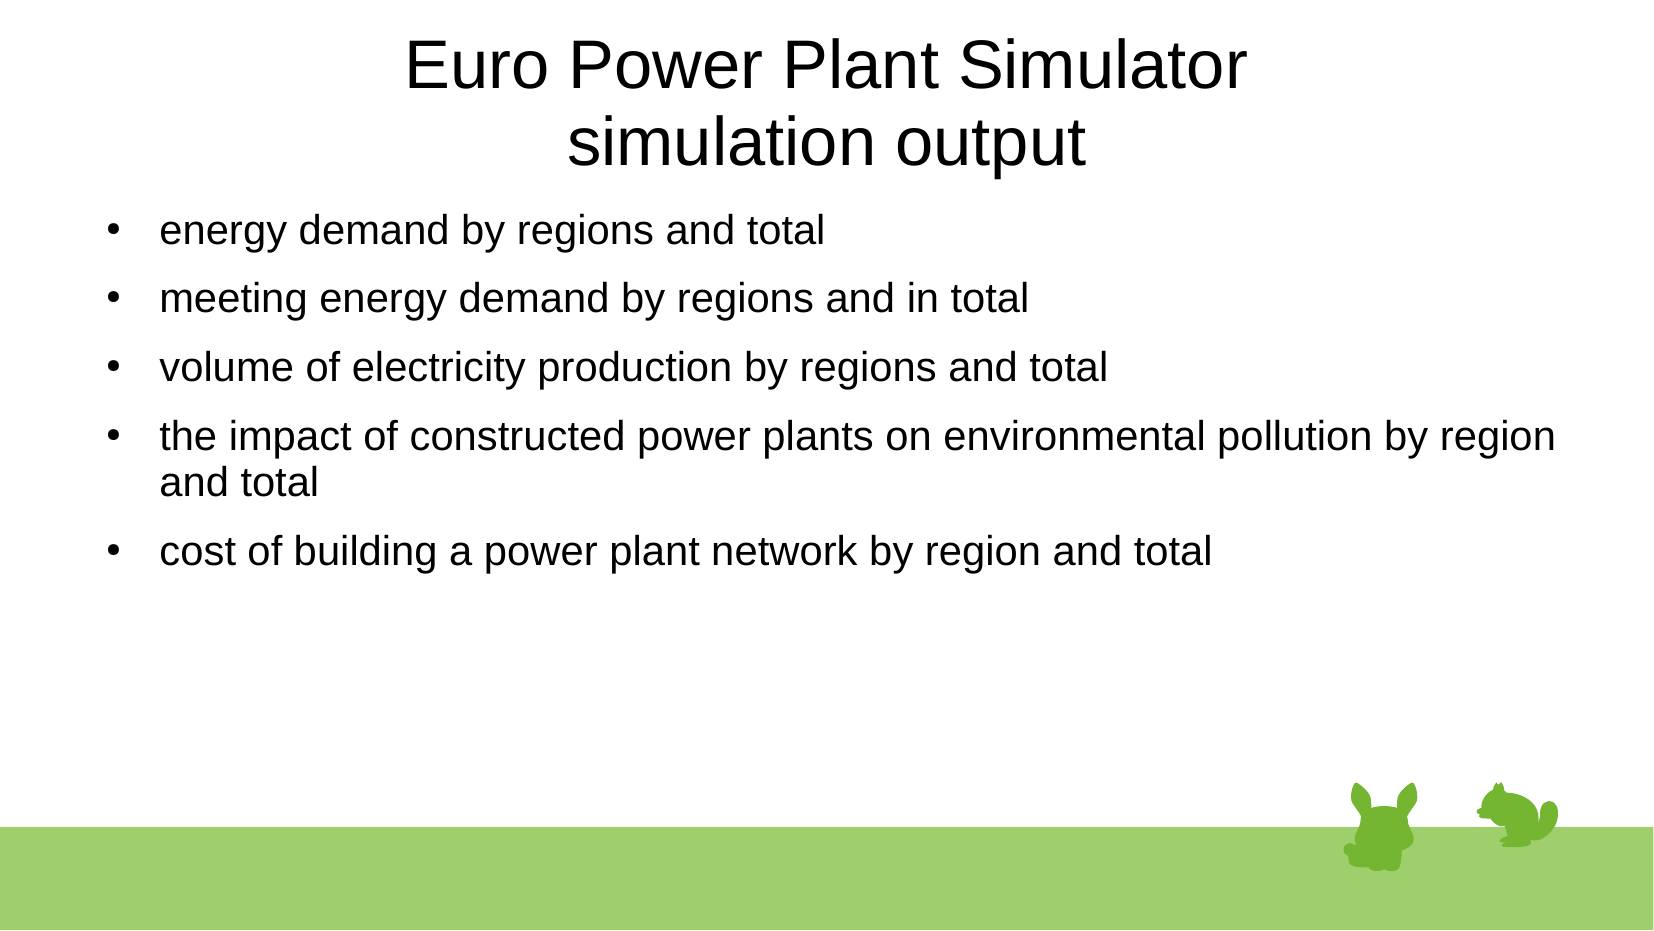

# Euro Power Plant Simulator simulation output
energy demand by regions and total
meeting energy demand by regions and in total
volume of electricity production by regions and total
the impact of constructed power plants on environmental pollution by region and total
cost of building a power plant network by region and total